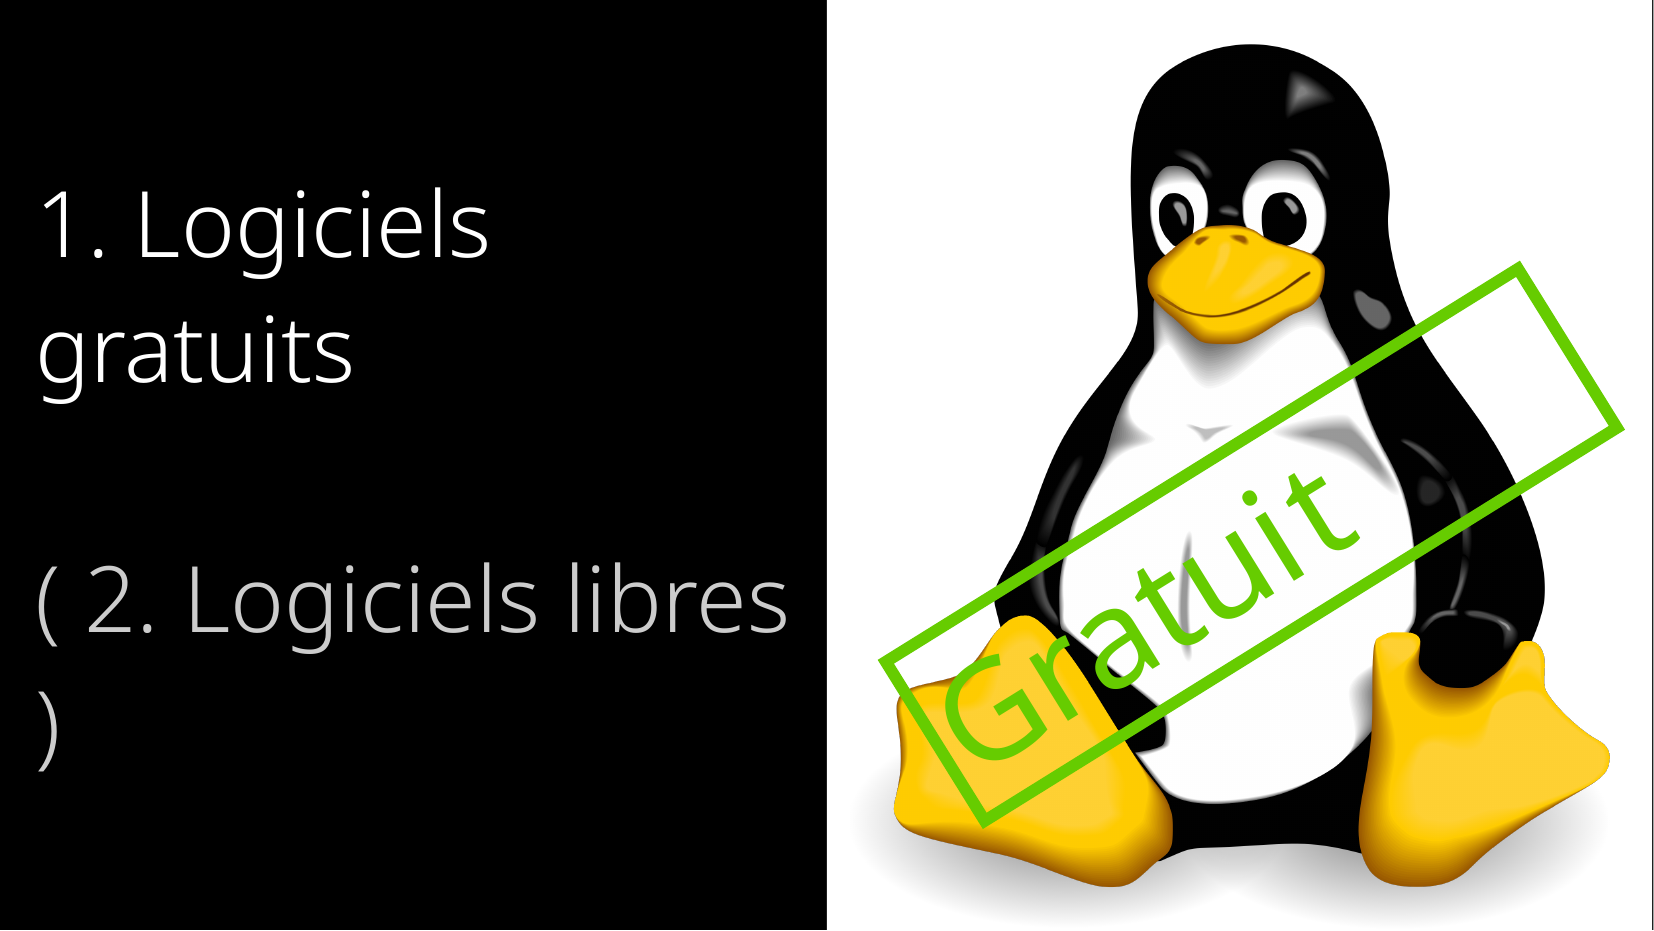

1. Logiciels gratuits
( 2. Logiciels libres )
Gratui t